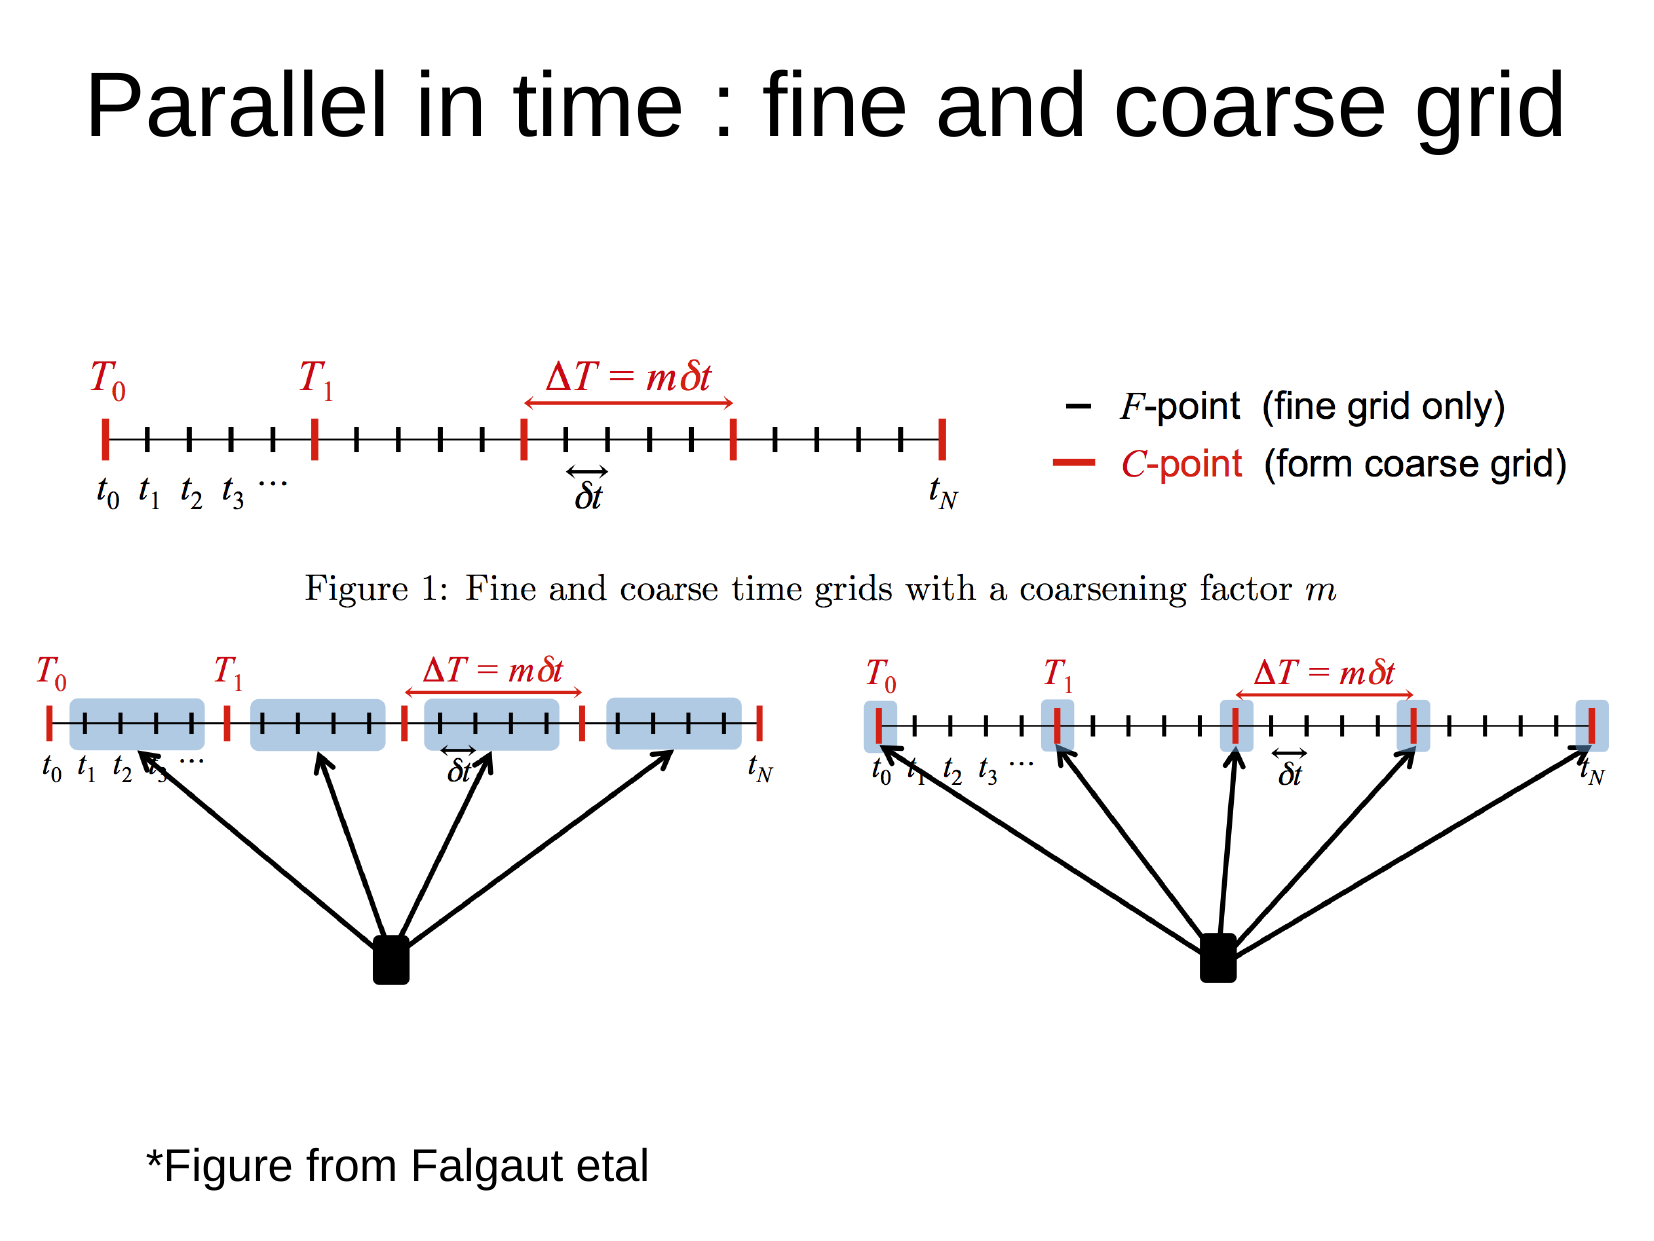

# Parallel in time : fine and coarse grid
*Figure from Falgaut etal